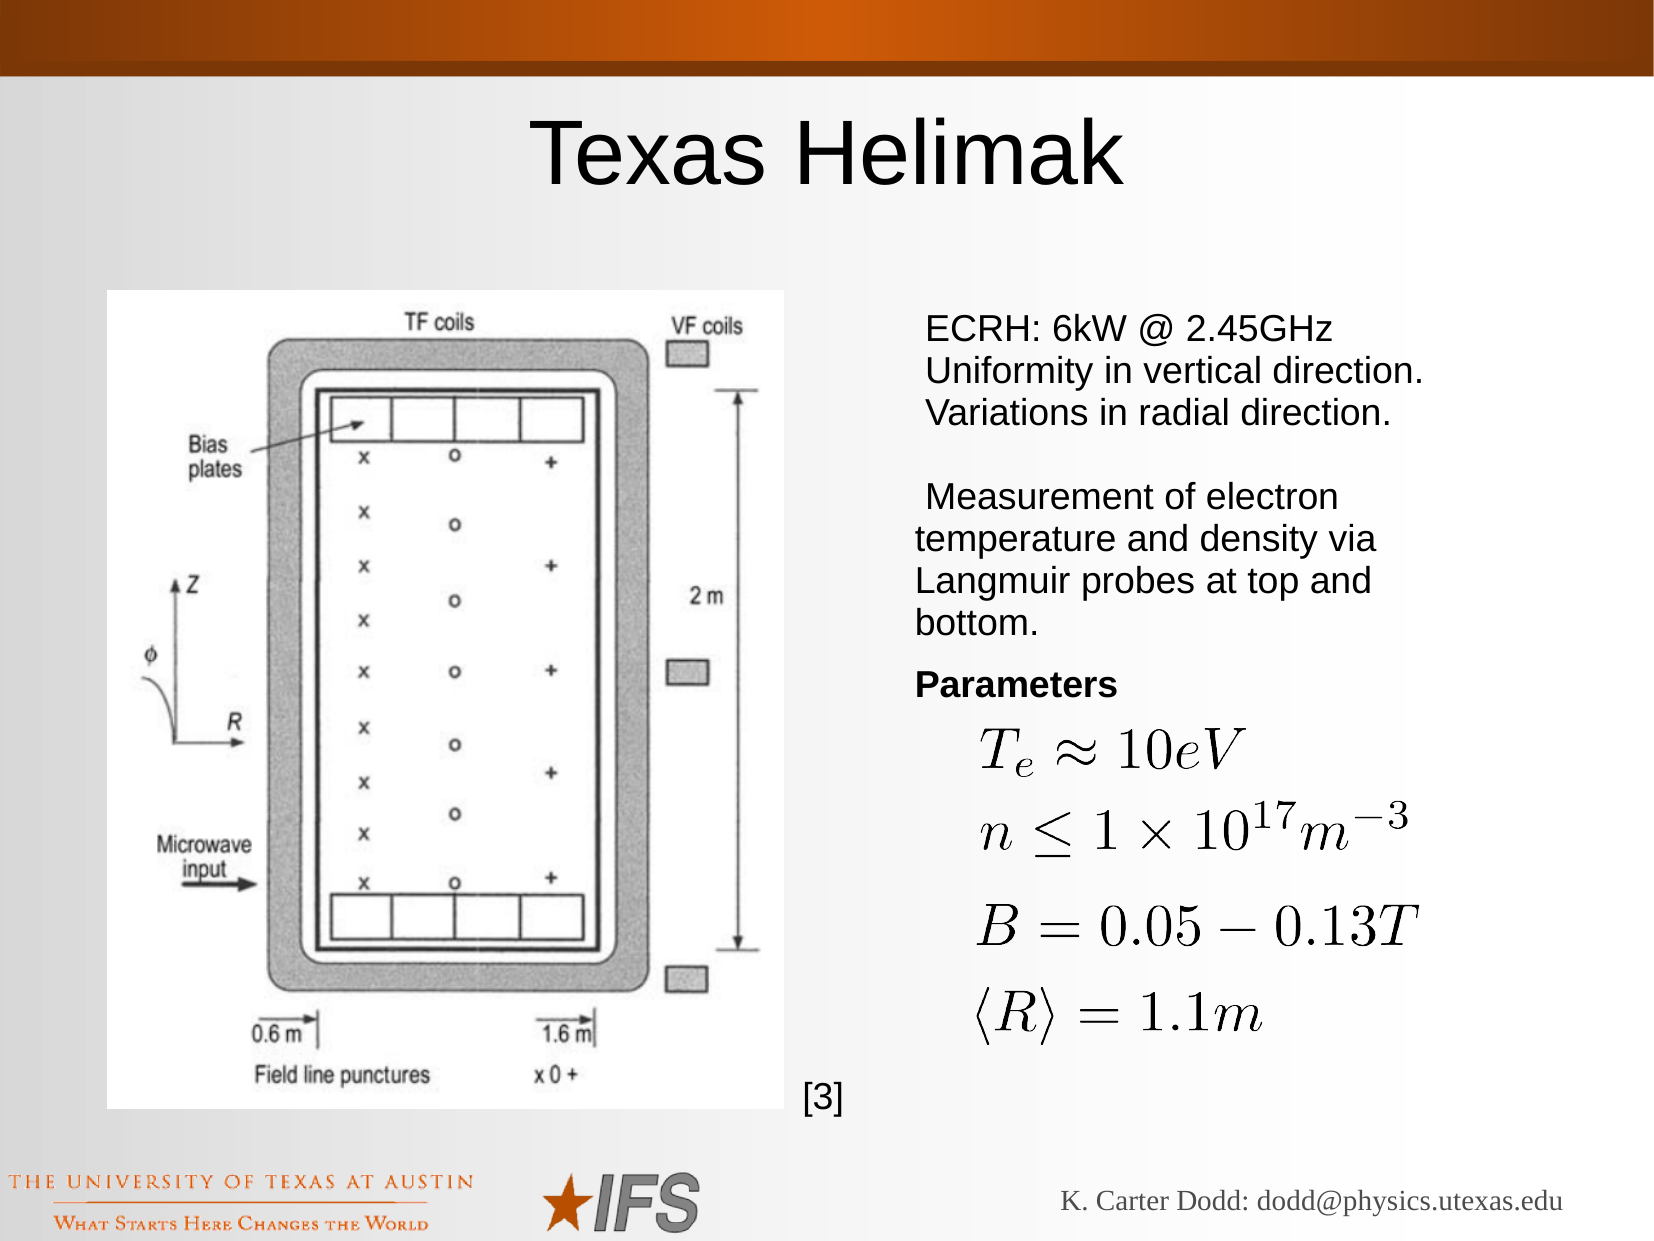

# Texas Helimak
 ECRH: 6kW @ 2.45GHz
 Uniformity in vertical direction.
 Variations in radial direction.
 Measurement of electron temperature and density via Langmuir probes at top and bottom.
Parameters
[3]